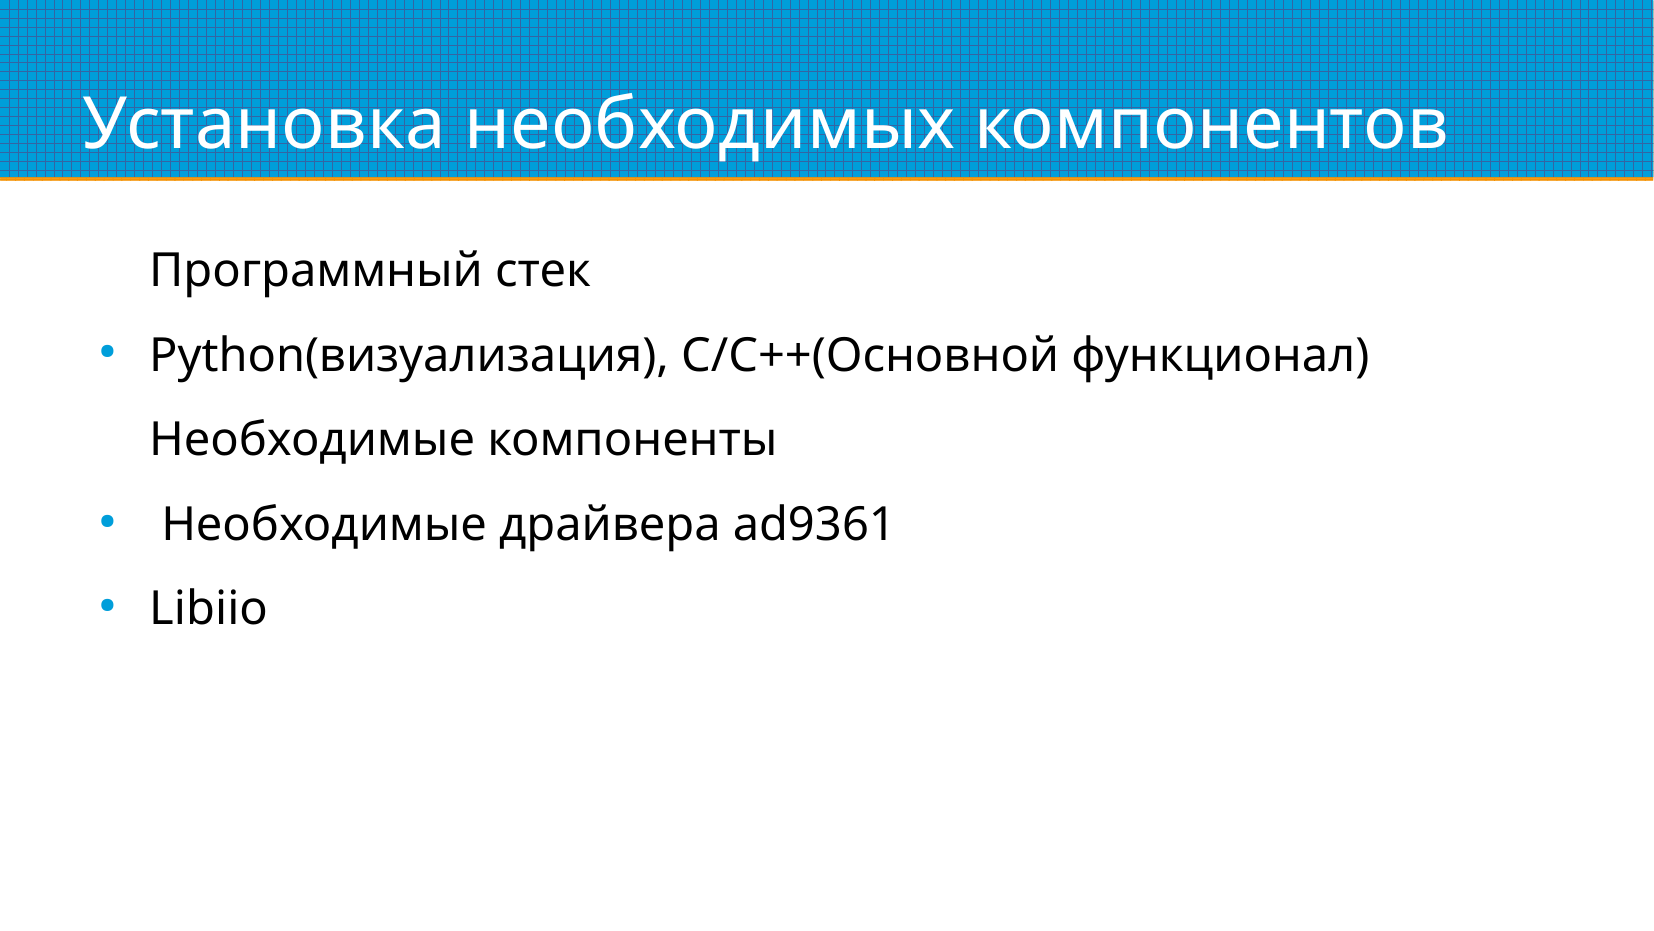

# Установка необходимых компонентов
Программный стек
Python(визуализация), C/C++(Основной функционал)
Необходимые компоненты
 Необходимые драйвера ad9361
Libiio